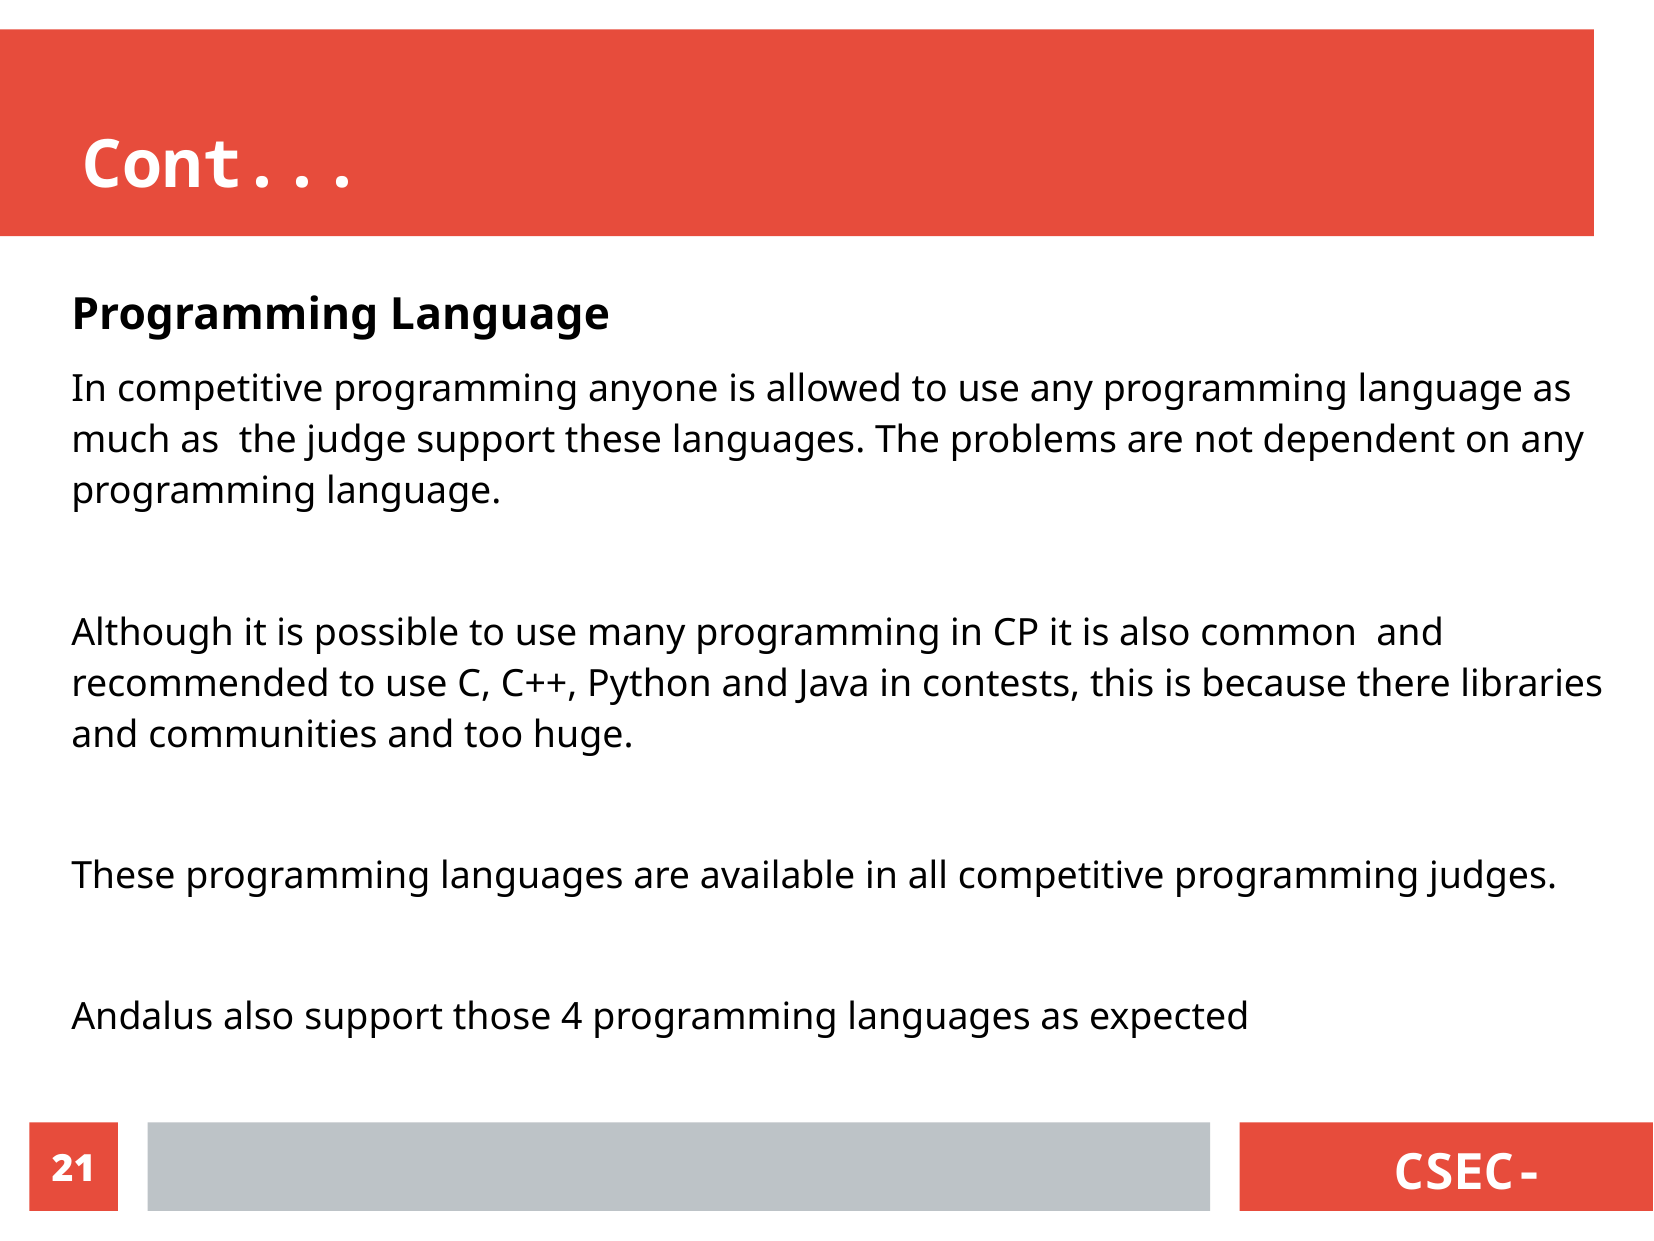

# Cont...
Programming Language
In competitive programming anyone is allowed to use any programming language as much as the judge support these languages. The problems are not dependent on any programming language.
Although it is possible to use many programming in CP it is also common and recommended to use C, C++, Python and Java in contests, this is because there libraries and communities and too huge.
These programming languages are available in all competitive programming judges.
Andalus also support those 4 programming languages as expected
21
CSEC-ASTU